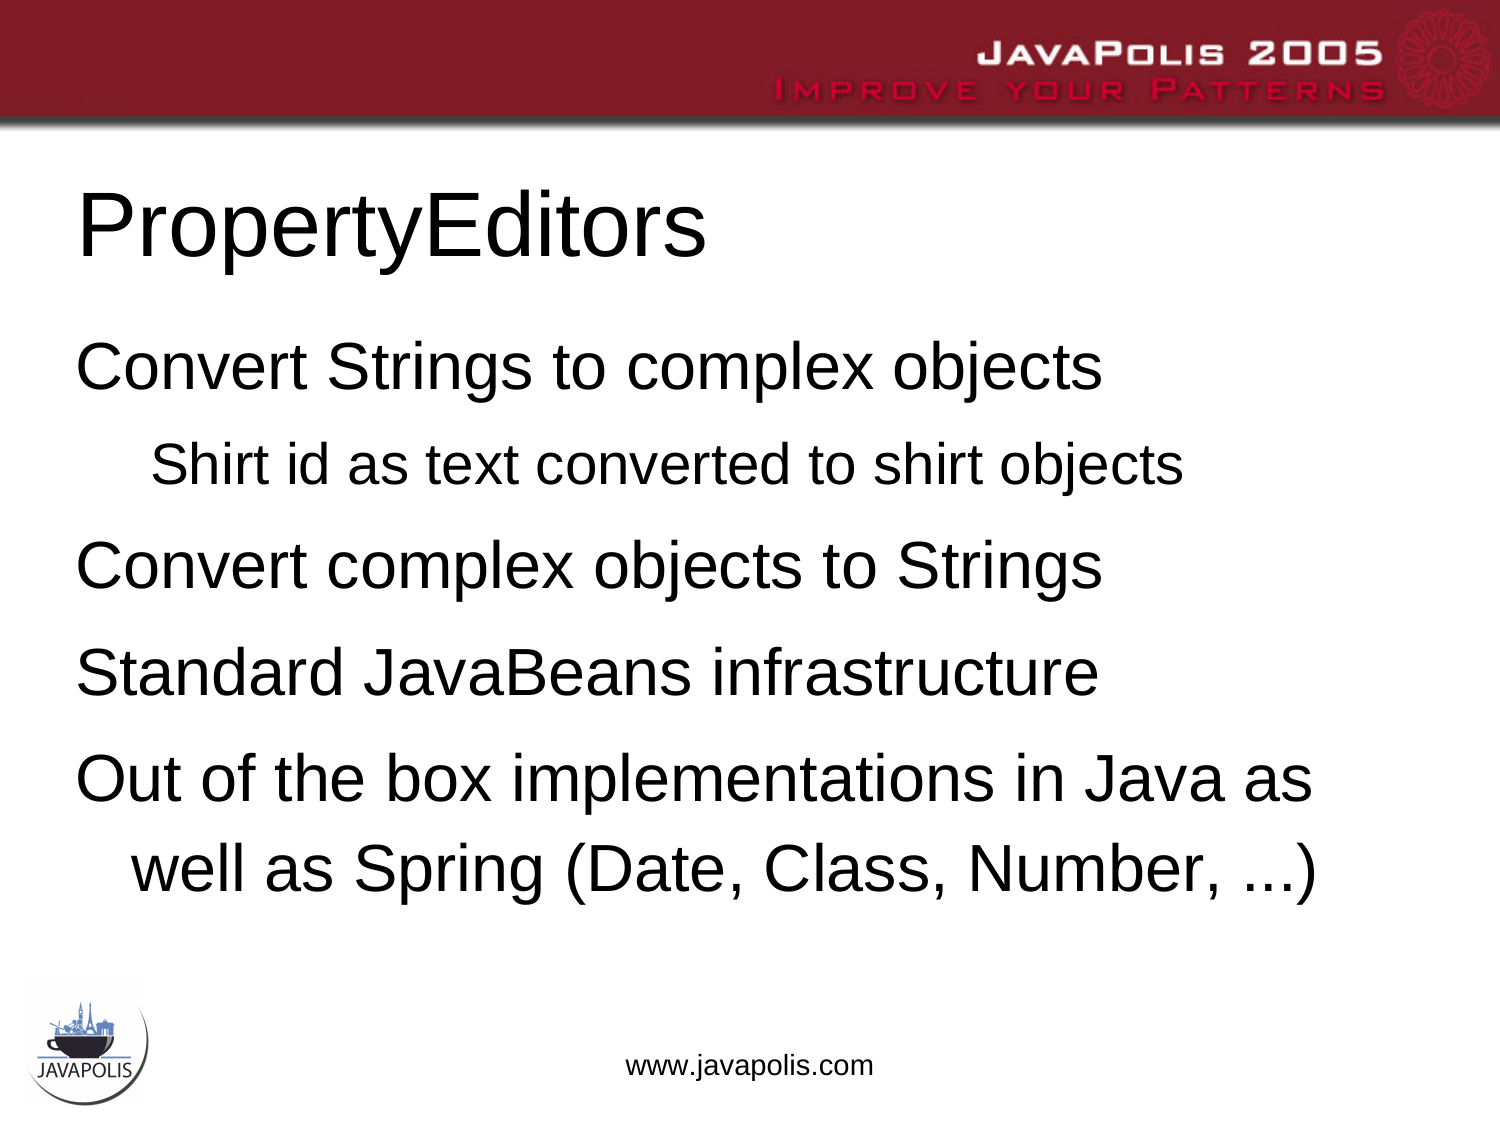

# PropertyEditors
Convert Strings to complex objects
Shirt id as text converted to shirt objects
Convert complex objects to Strings
Standard JavaBeans infrastructure
Out of the box implementations in Java as well as Spring (Date, Class, Number, ...)